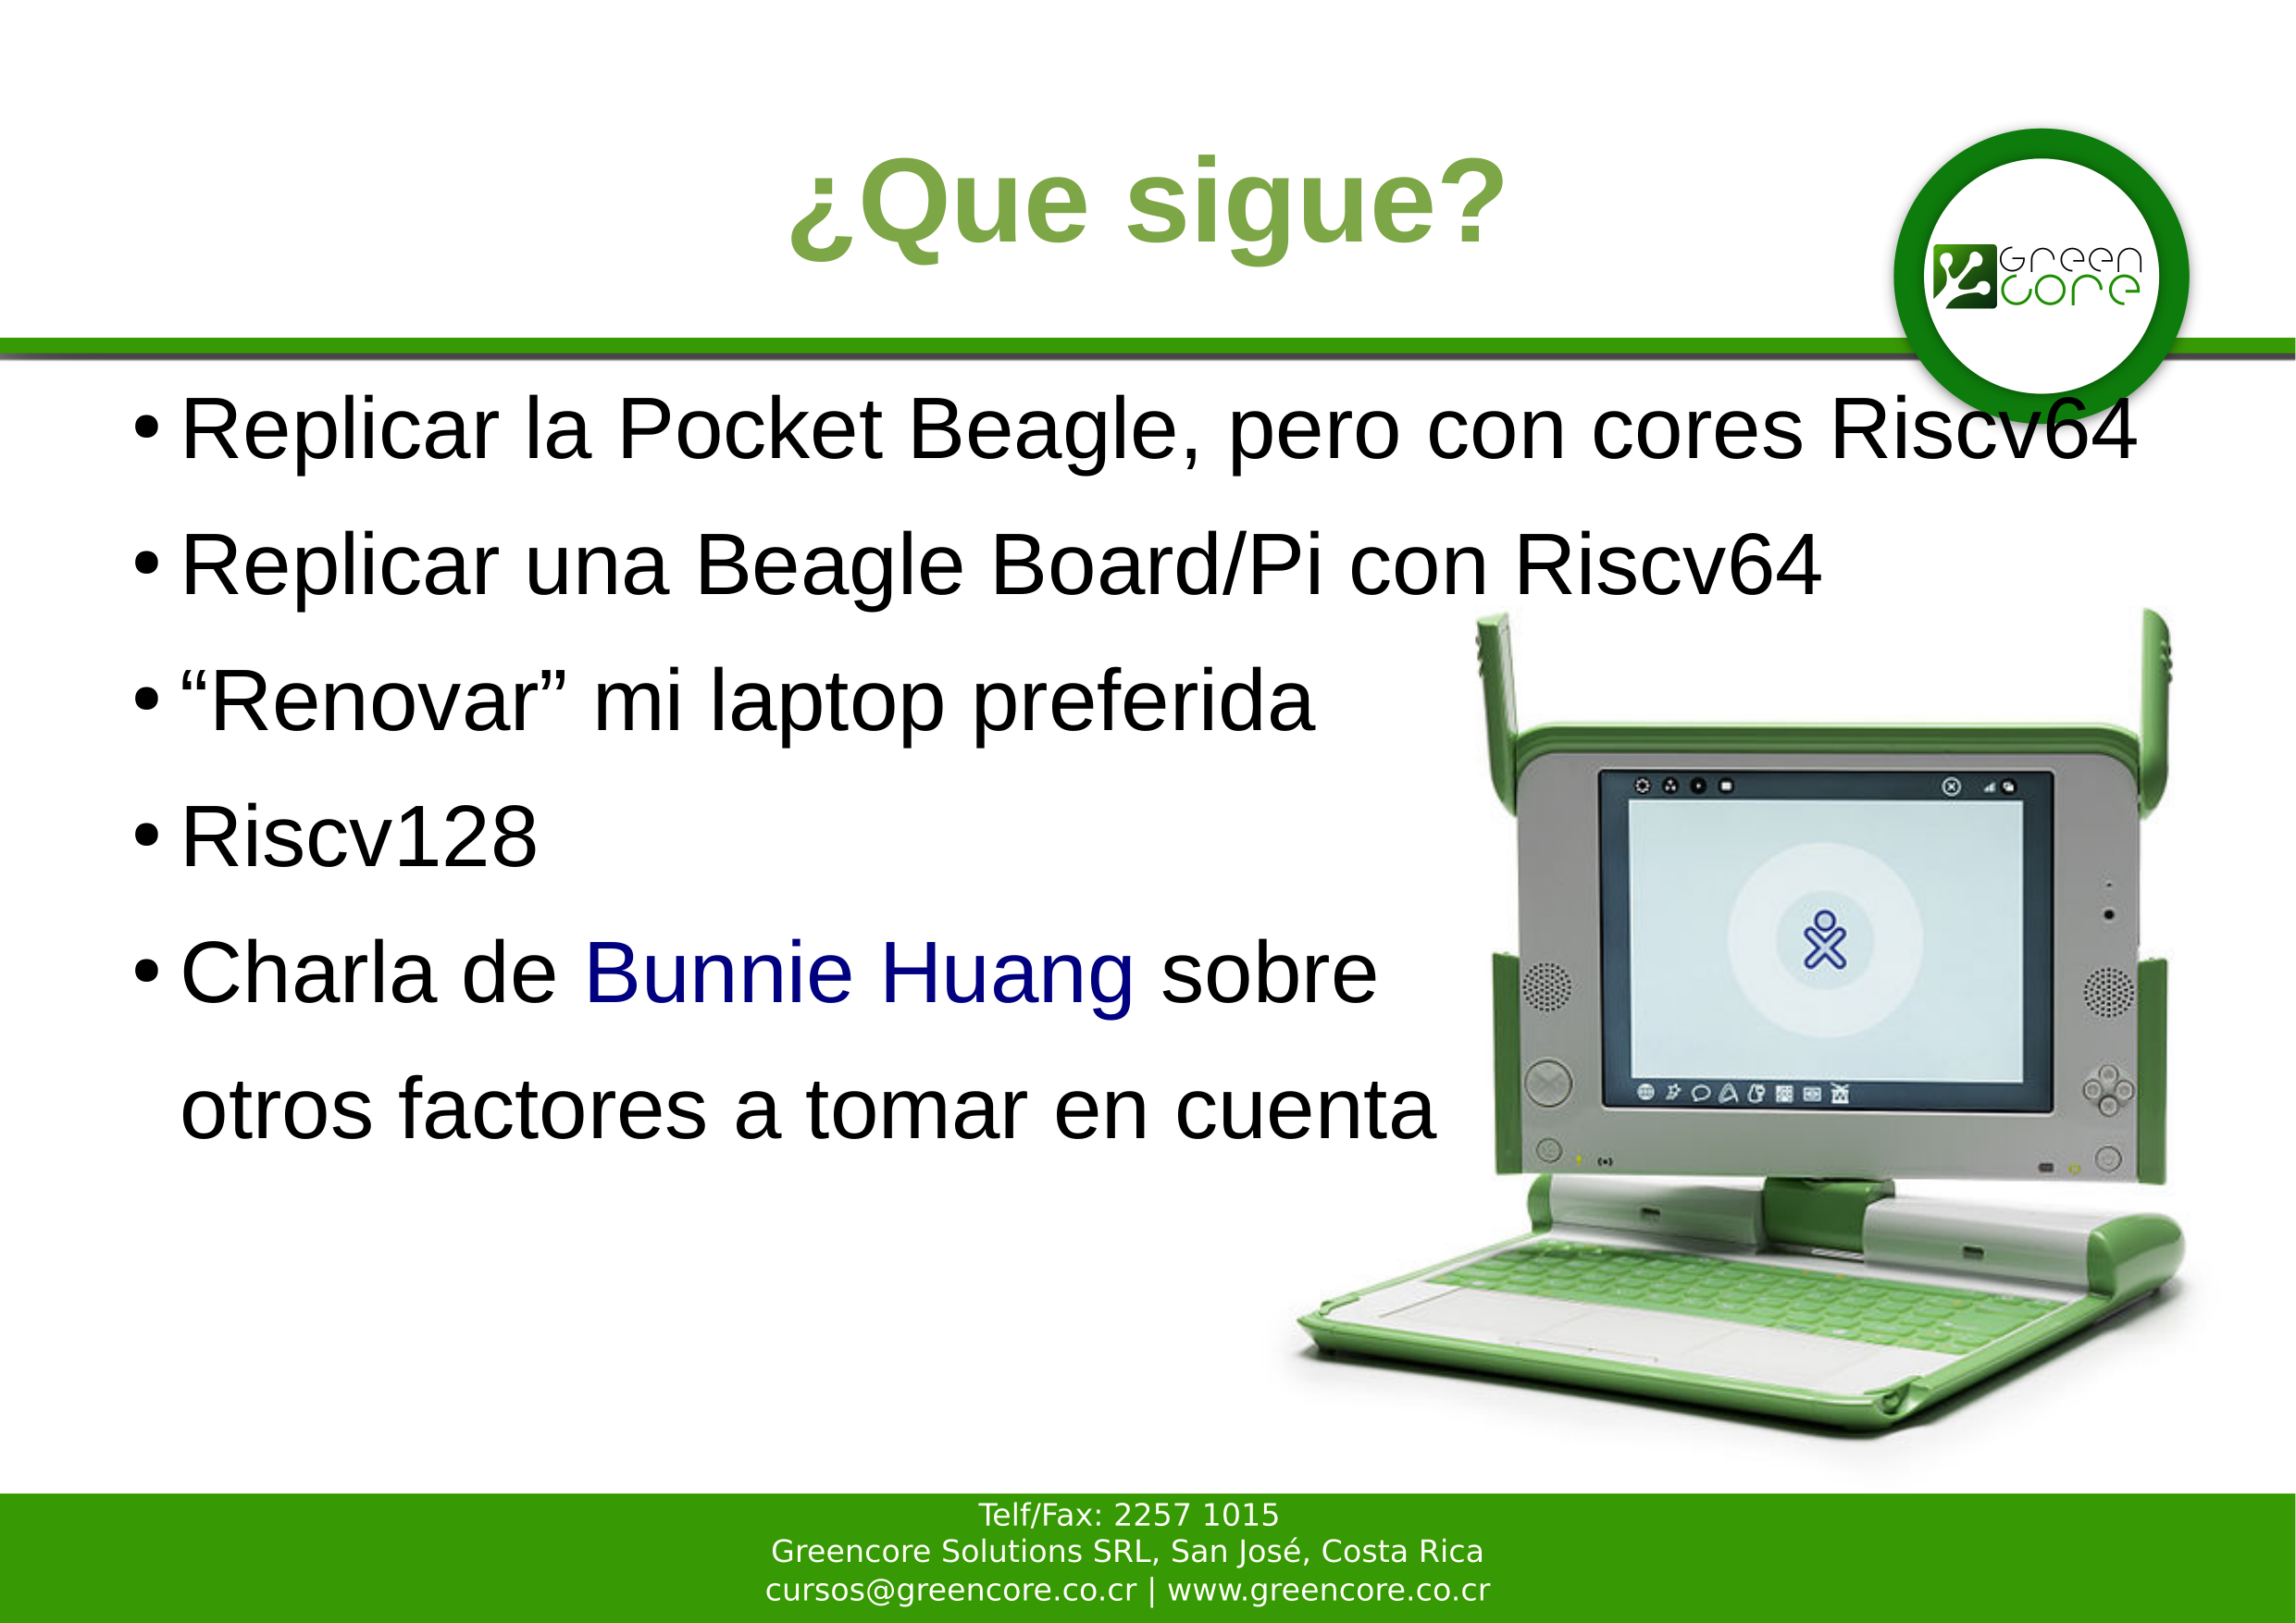

# ¿Que sigue?
Replicar la Pocket Beagle, pero con cores Riscv64
Replicar una Beagle Board/Pi con Riscv64
“Renovar” mi laptop preferida
Riscv128
Charla de Bunnie Huang sobre
otros factores a tomar en cuenta